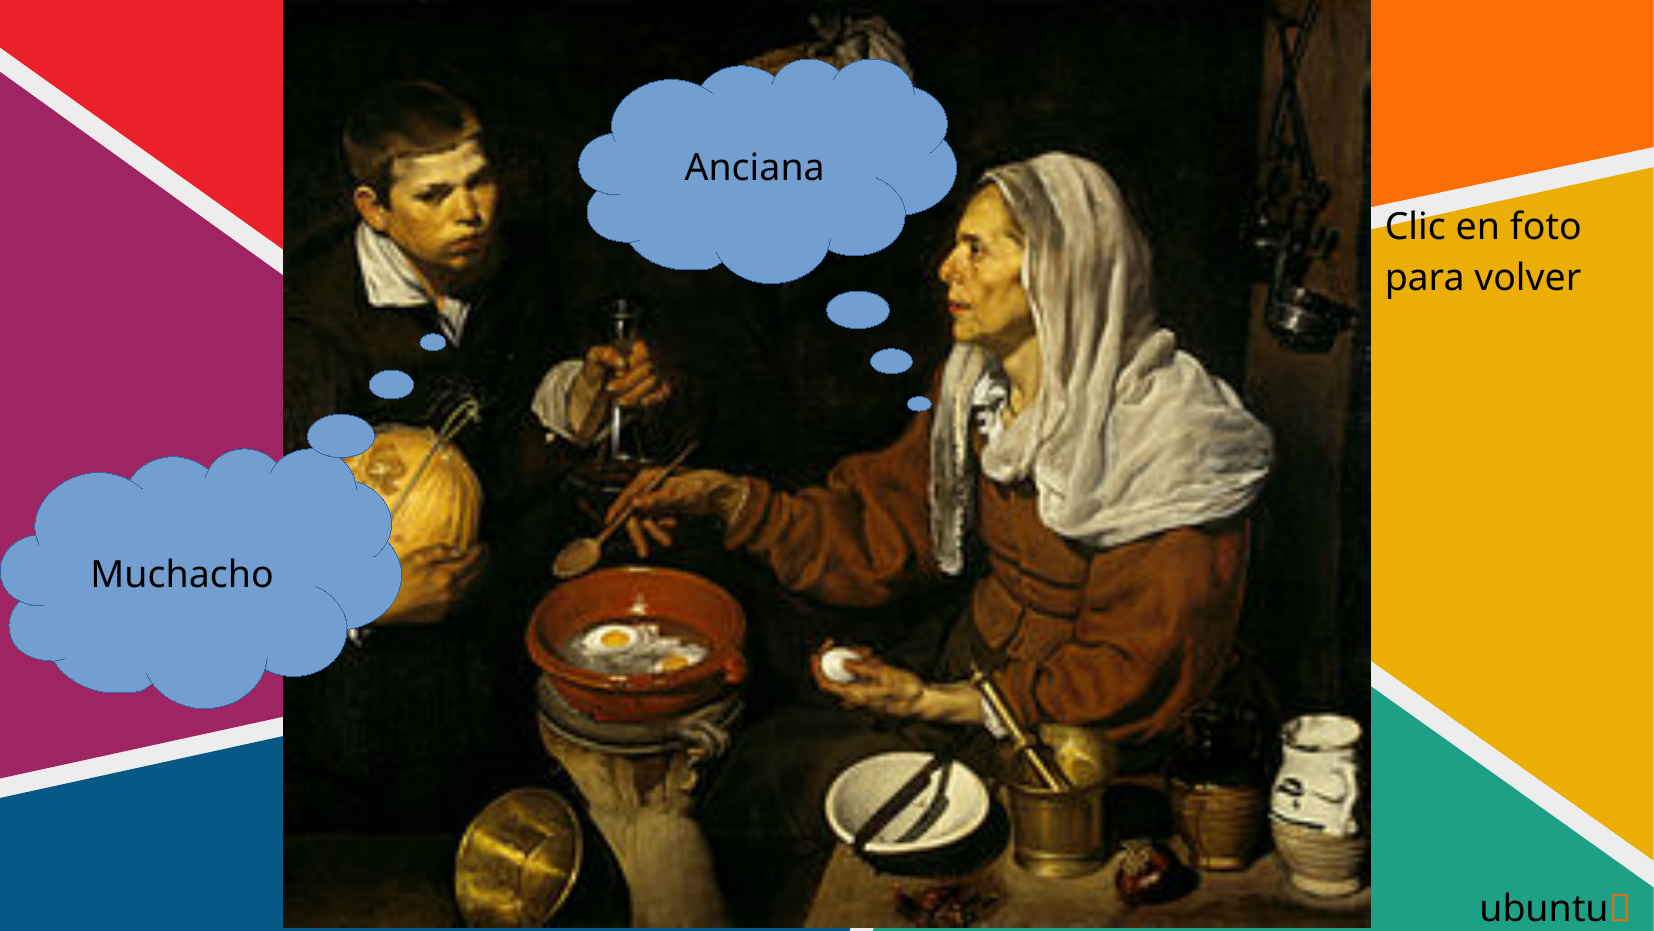

#
Anciana
Clic en foto para volver
Muchacho
ubuntu